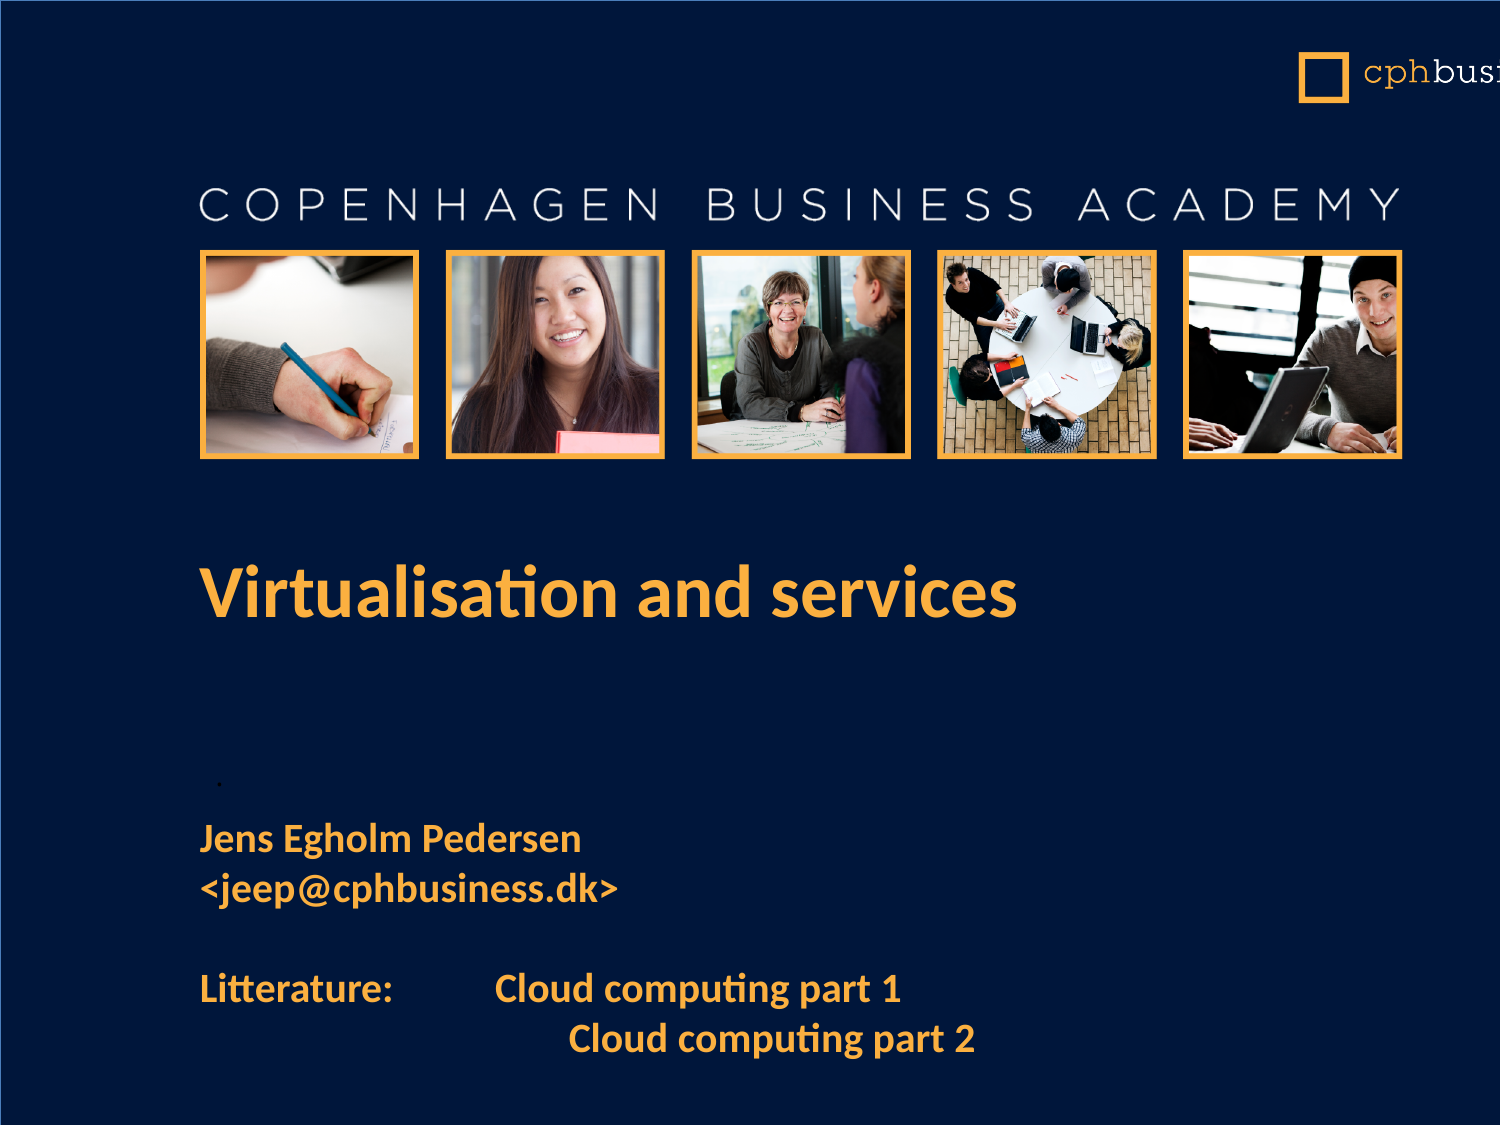

Virtualisation and services
.
Jens Egholm Pedersen
<jeep@cphbusiness.dk>
Litterature:		Cloud computing part 1
					Cloud computing part 2